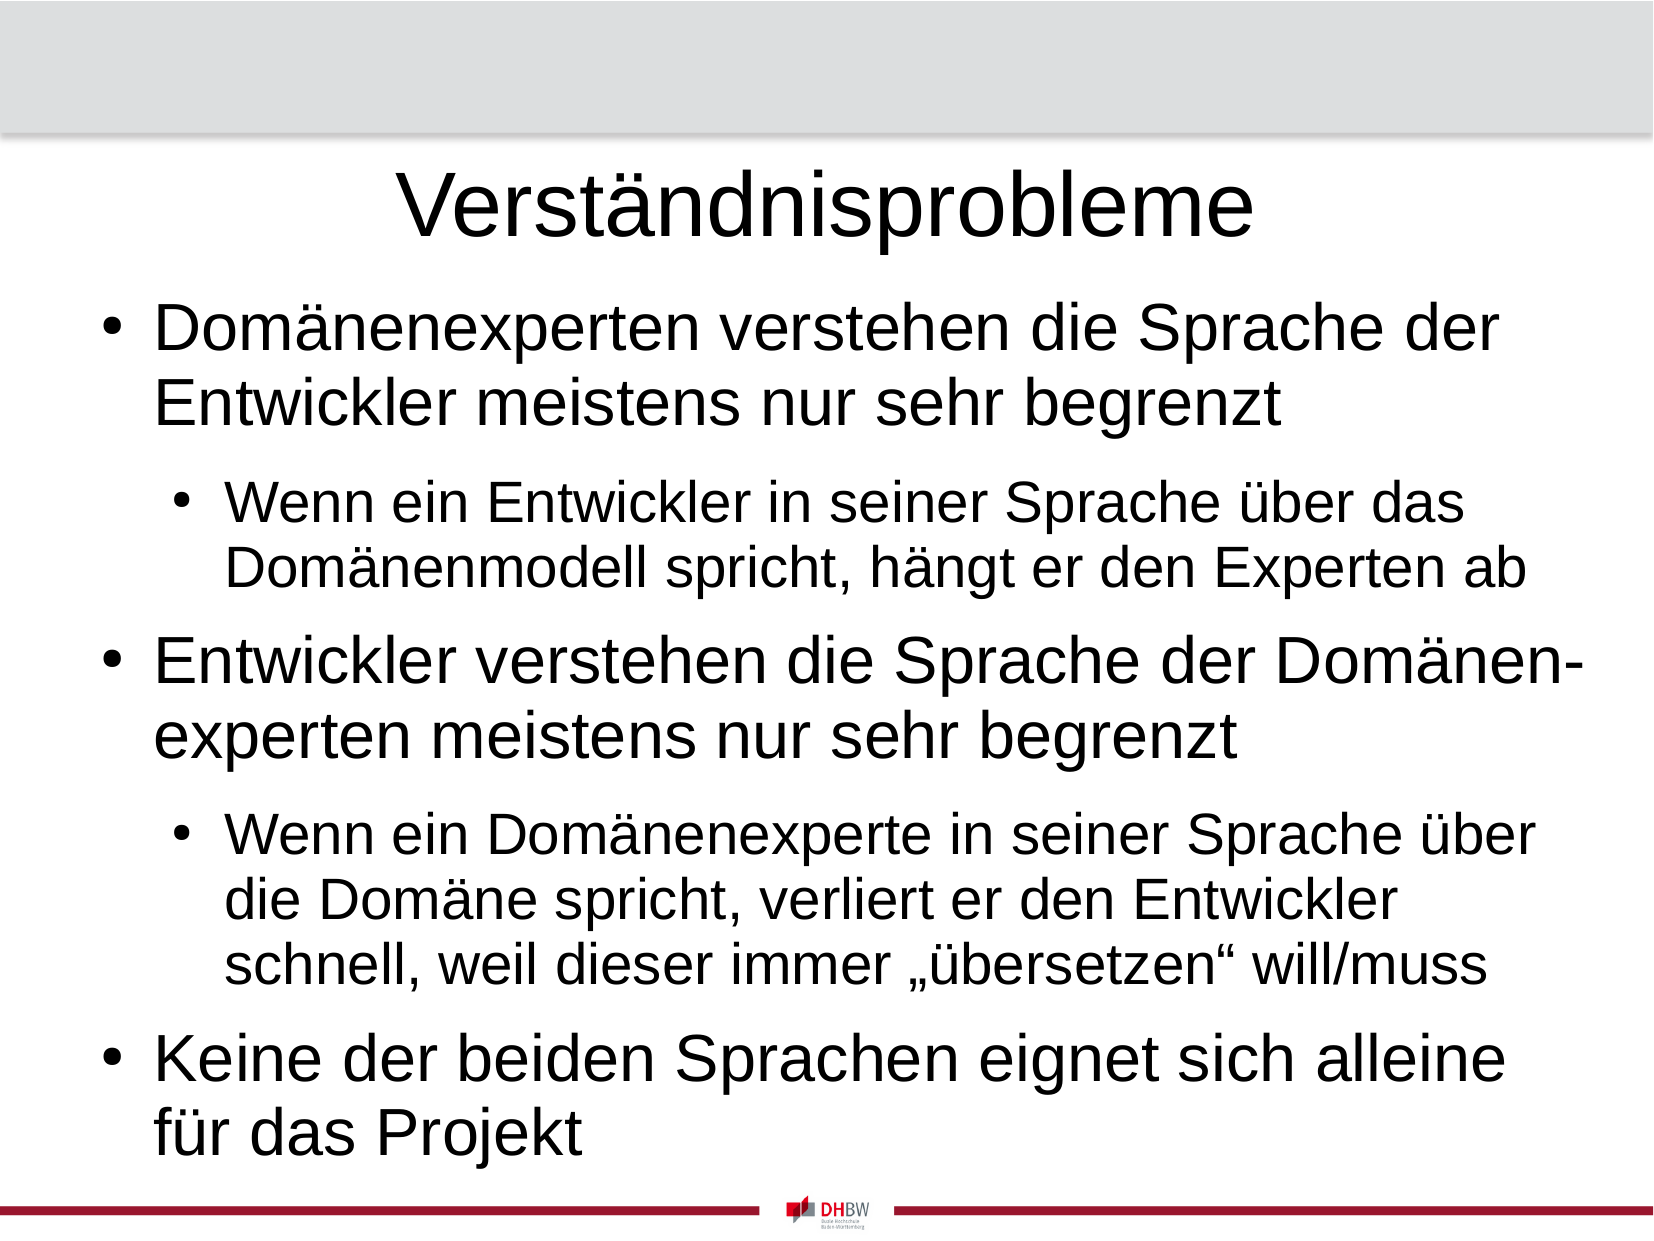

# Verständnisprobleme
Domänenexperten verstehen die Sprache der Entwickler meistens nur sehr begrenzt
Wenn ein Entwickler in seiner Sprache über das Domänenmodell spricht, hängt er den Experten ab
Entwickler verstehen die Sprache der Domänen-experten meistens nur sehr begrenzt
Wenn ein Domänenexperte in seiner Sprache über die Domäne spricht, verliert er den Entwickler schnell, weil dieser immer „übersetzen“ will/muss
Keine der beiden Sprachen eignet sich alleine für das Projekt